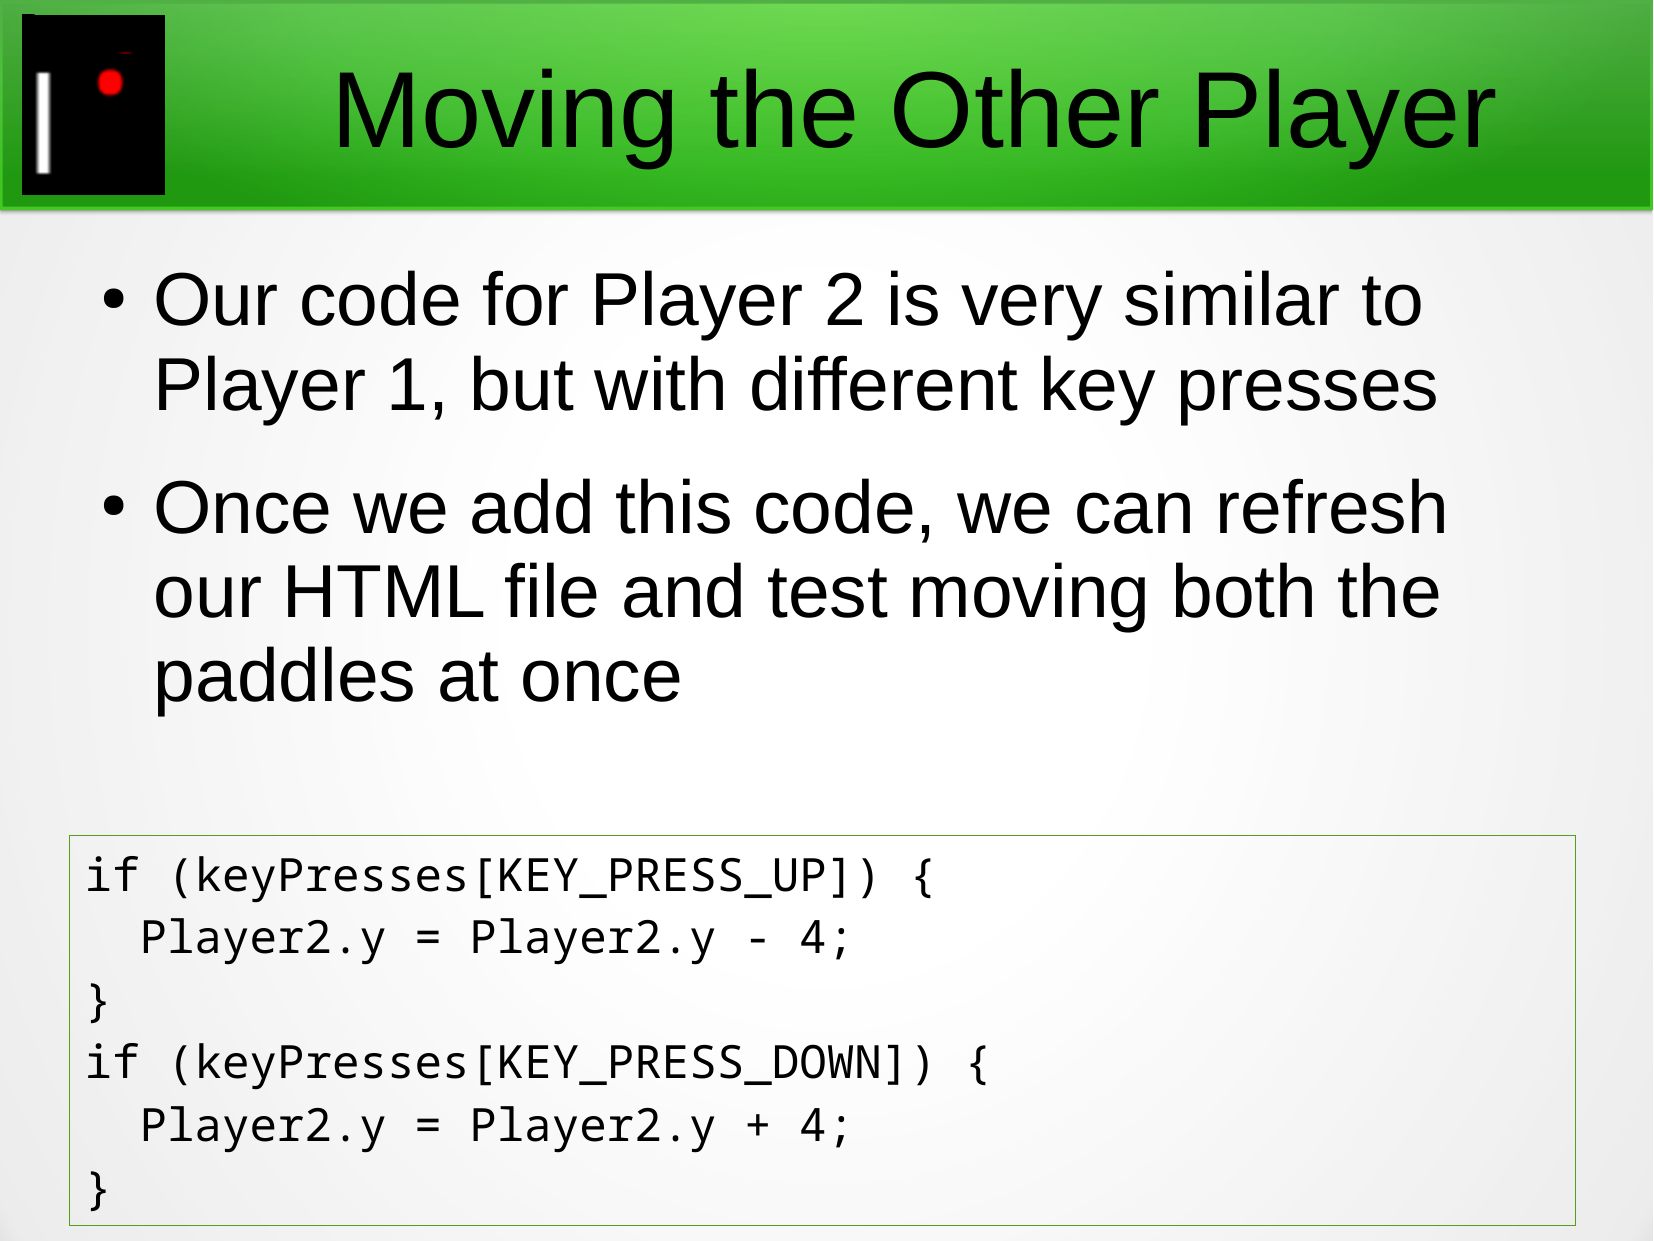

# Moving the Other Player
Our code for Player 2 is very similar to Player 1, but with different key presses
Once we add this code, we can refresh our HTML file and test moving both the paddles at once
if (keyPresses[KEY_PRESS_UP]) {
 Player2.y = Player2.y - 4;
}
if (keyPresses[KEY_PRESS_DOWN]) {
 Player2.y = Player2.y + 4;
}